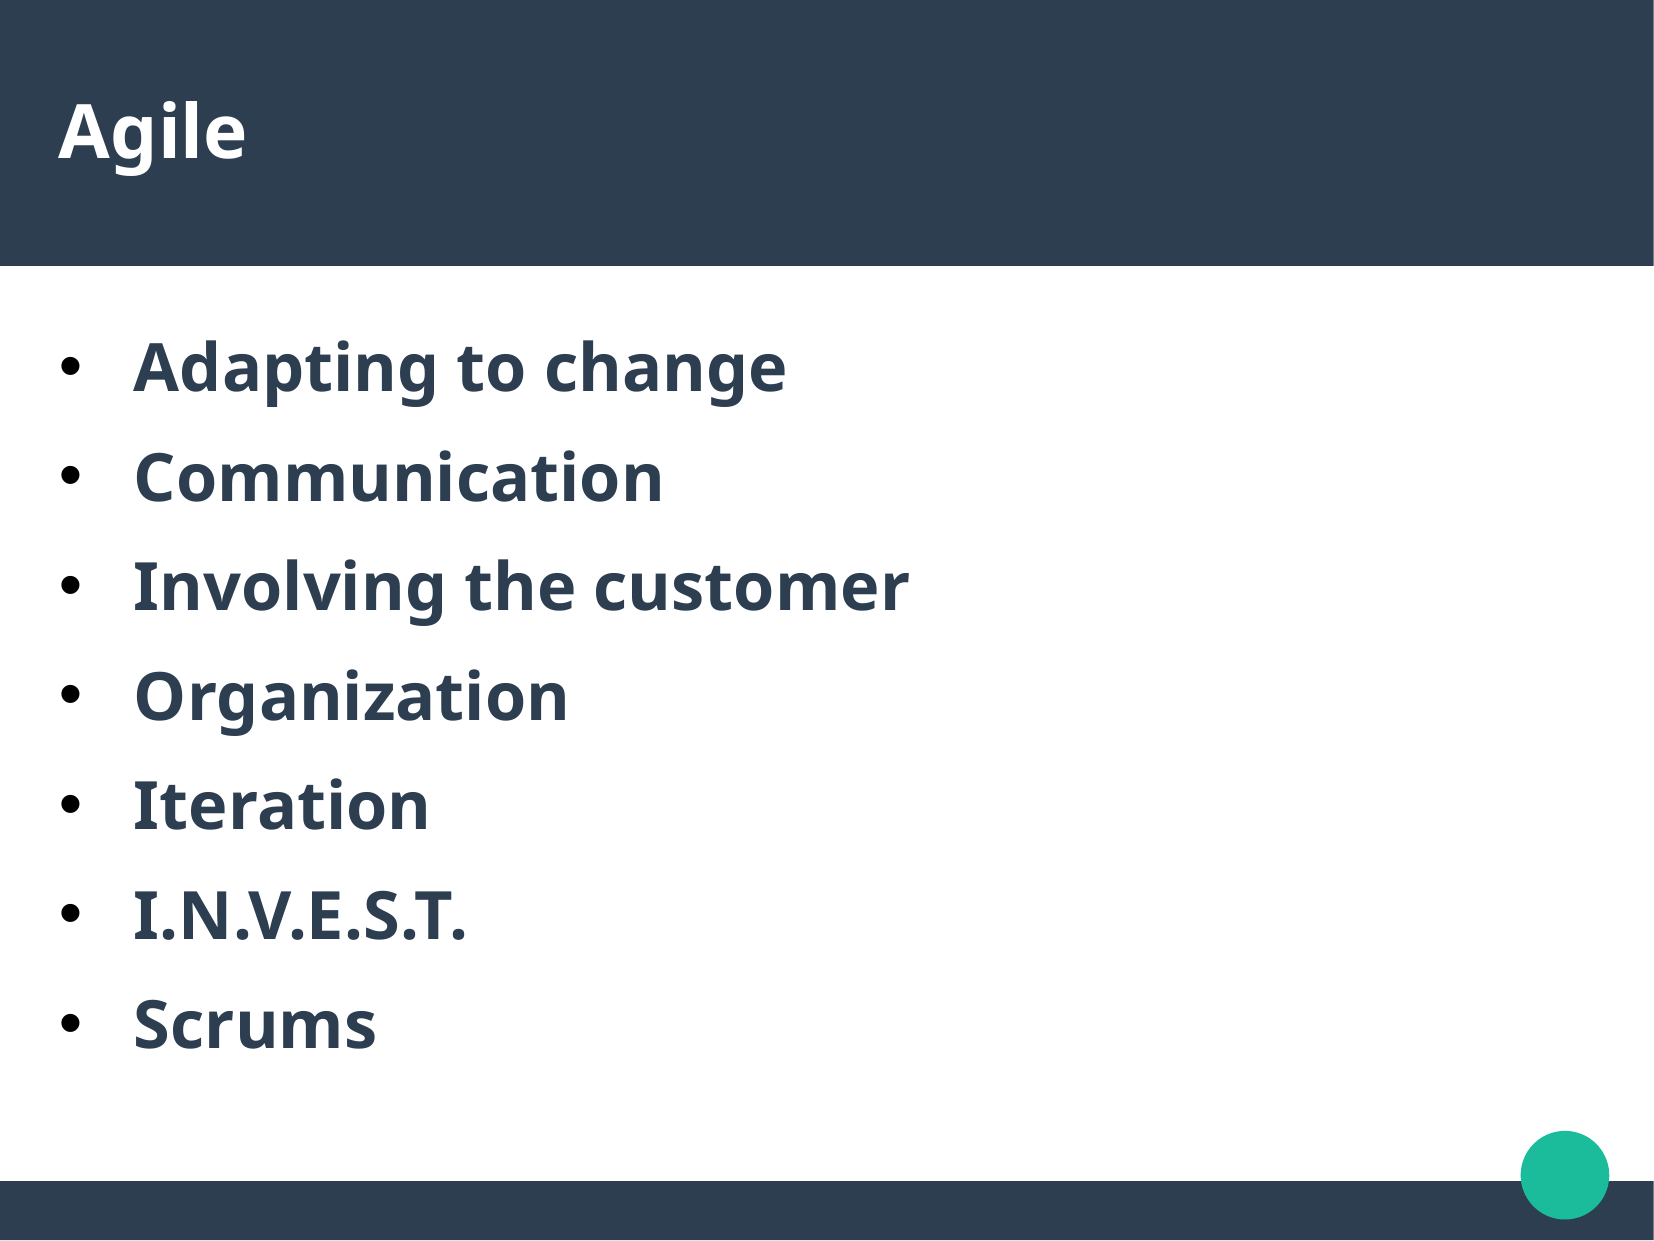

# Agile
Adapting to change
Communication
Involving the customer
Organization
Iteration
I.N.V.E.S.T.
Scrums